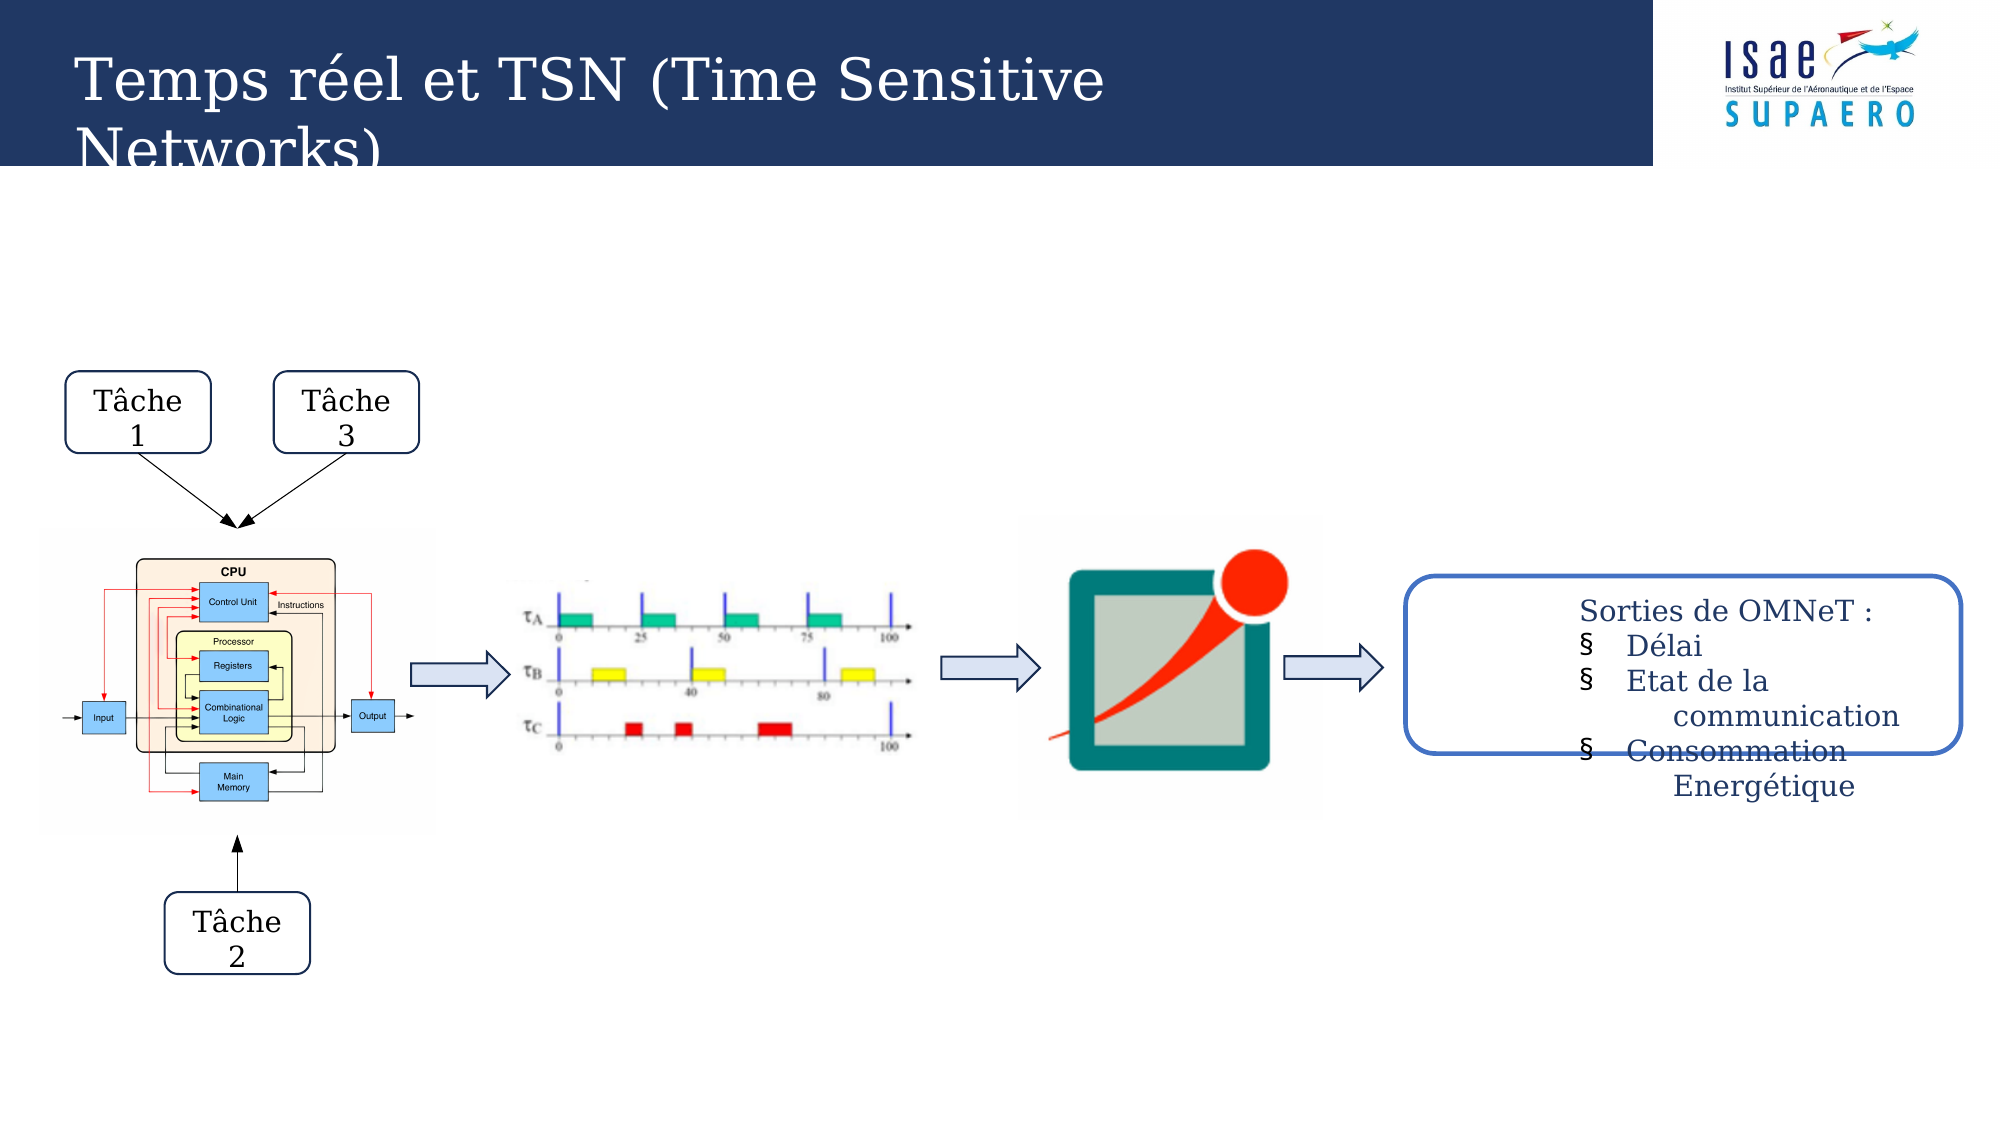

Temps réel et TSN (Time Sensitive Networks)
Tâche 1
Tâche 3
Sorties de OMNeT :
Délai
Etat de la communication
Consommation Energétique
Tâche 2